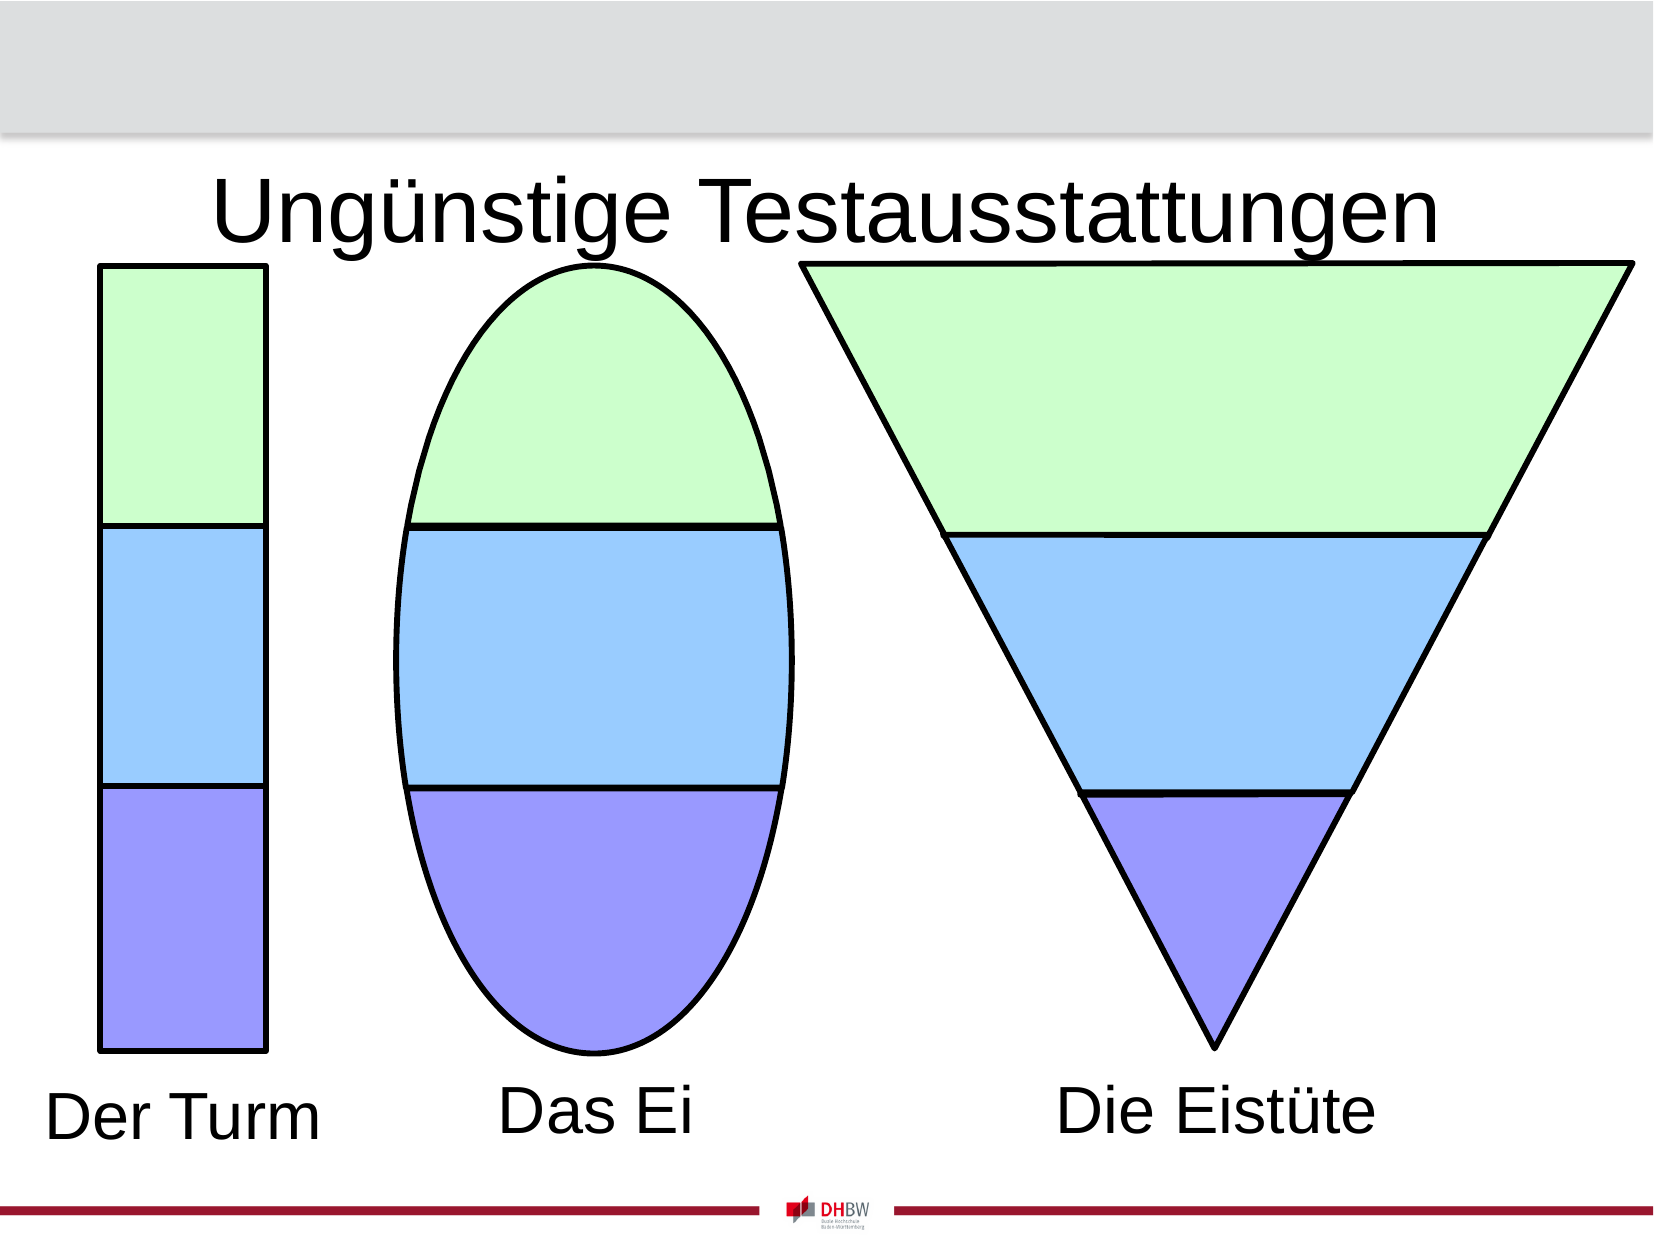

# Ungünstige Testausstattungen
Das Ei
Die Eistüte
Der Turm